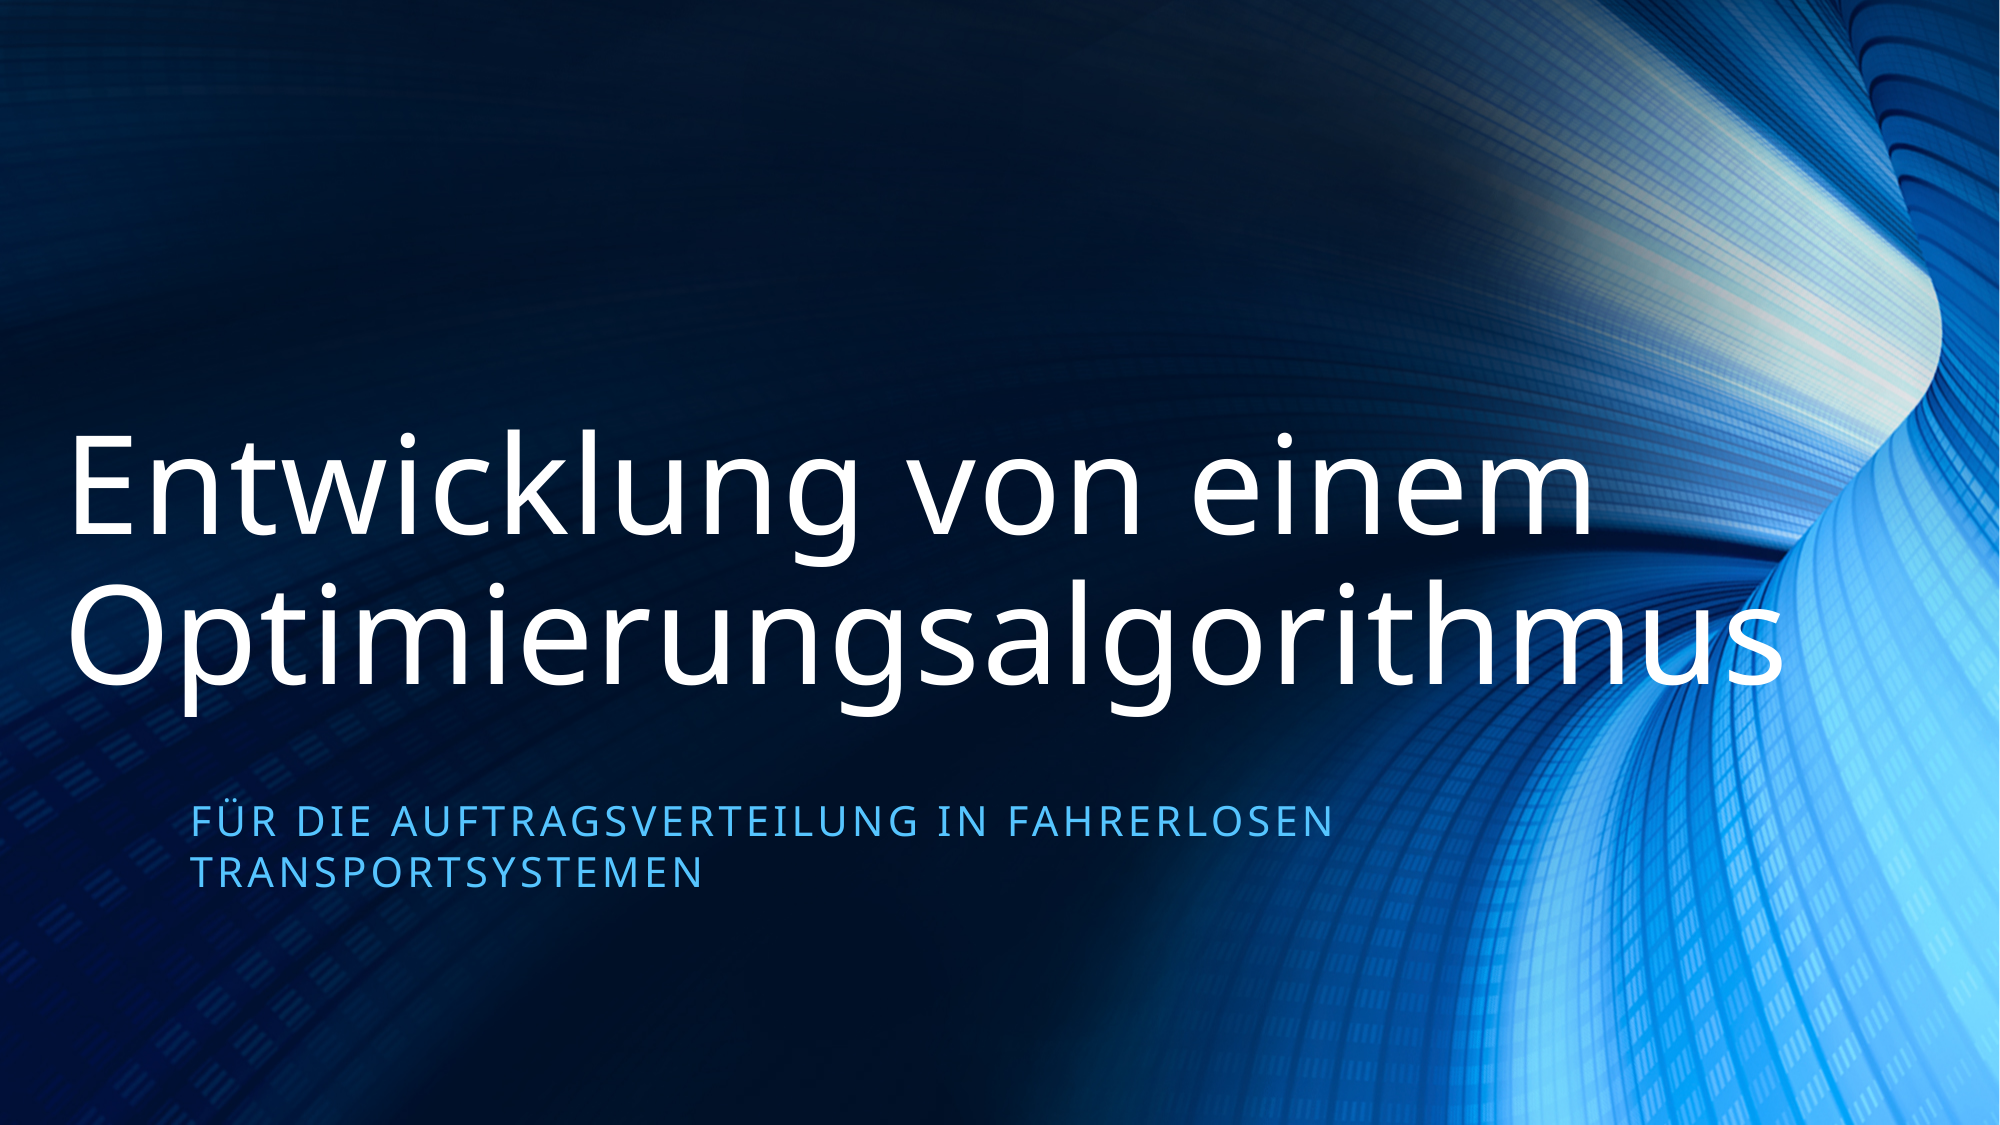

# Entwicklung von einem Optimierungsalgorithmus
für die Auftragsverteilung in fahrerlosen Transportsystemen